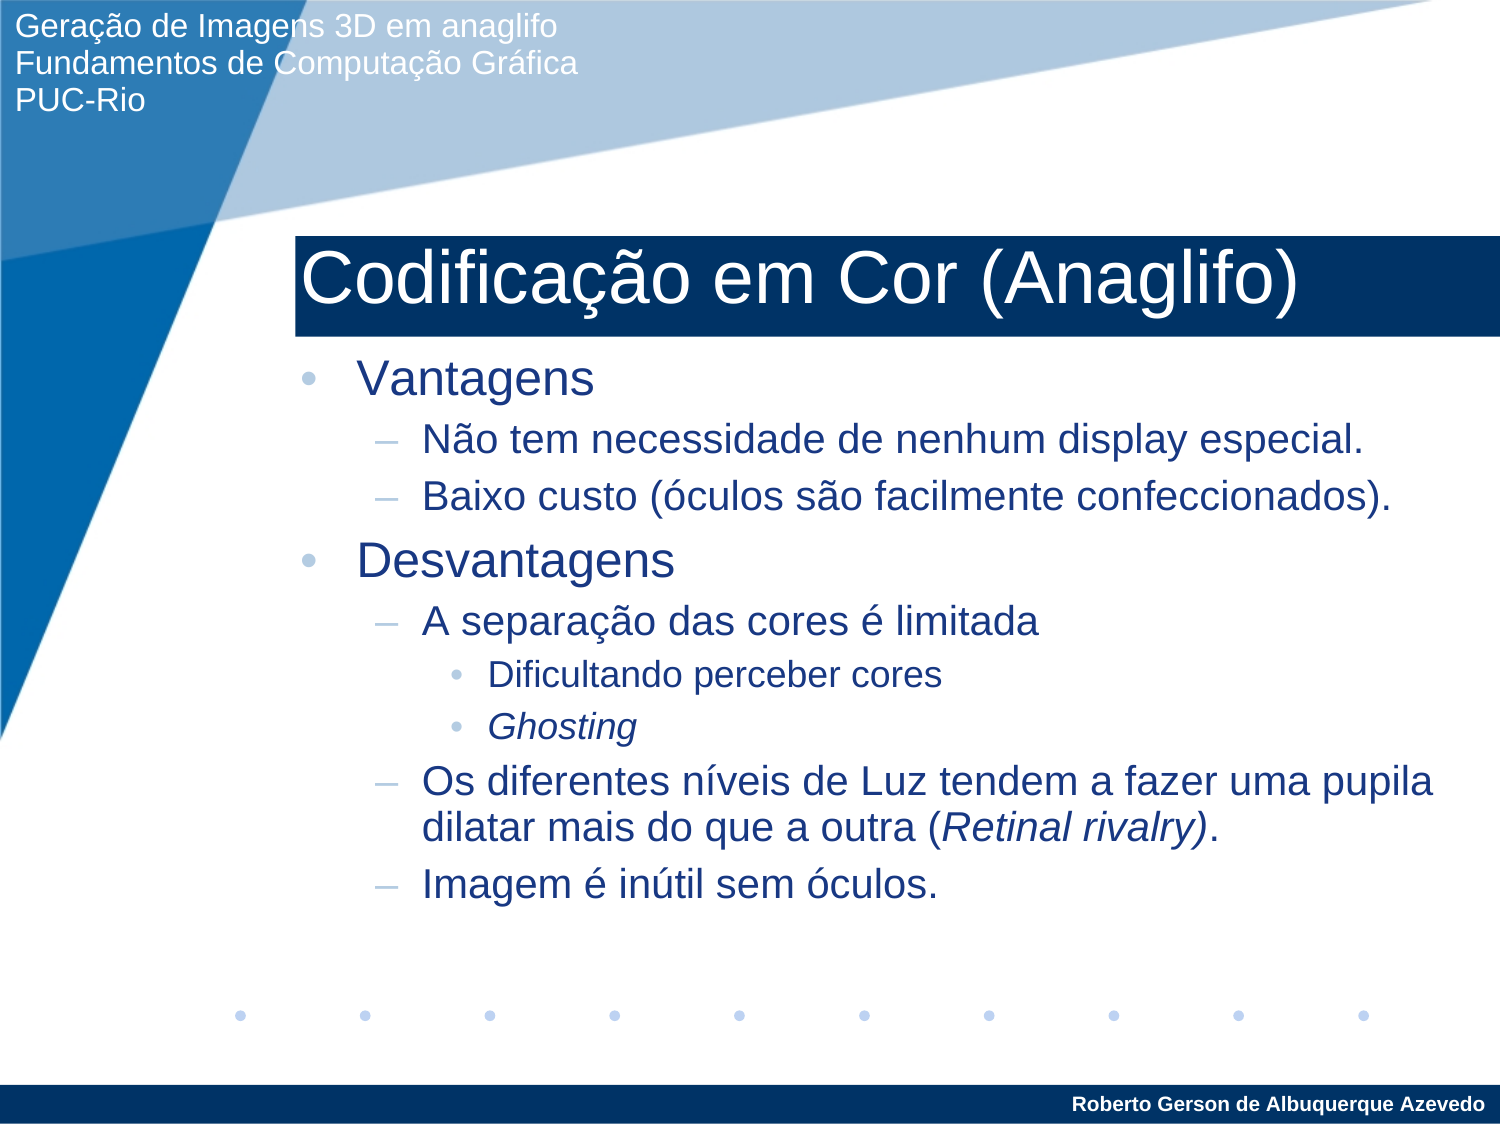

# Codificação em Cor (Anaglifo)
Vantagens
Não tem necessidade de nenhum display especial.
Baixo custo (óculos são facilmente confeccionados).
Desvantagens
A separação das cores é limitada
Dificultando perceber cores
Ghosting
Os diferentes níveis de Luz tendem a fazer uma pupila dilatar mais do que a outra (Retinal rivalry).
Imagem é inútil sem óculos.